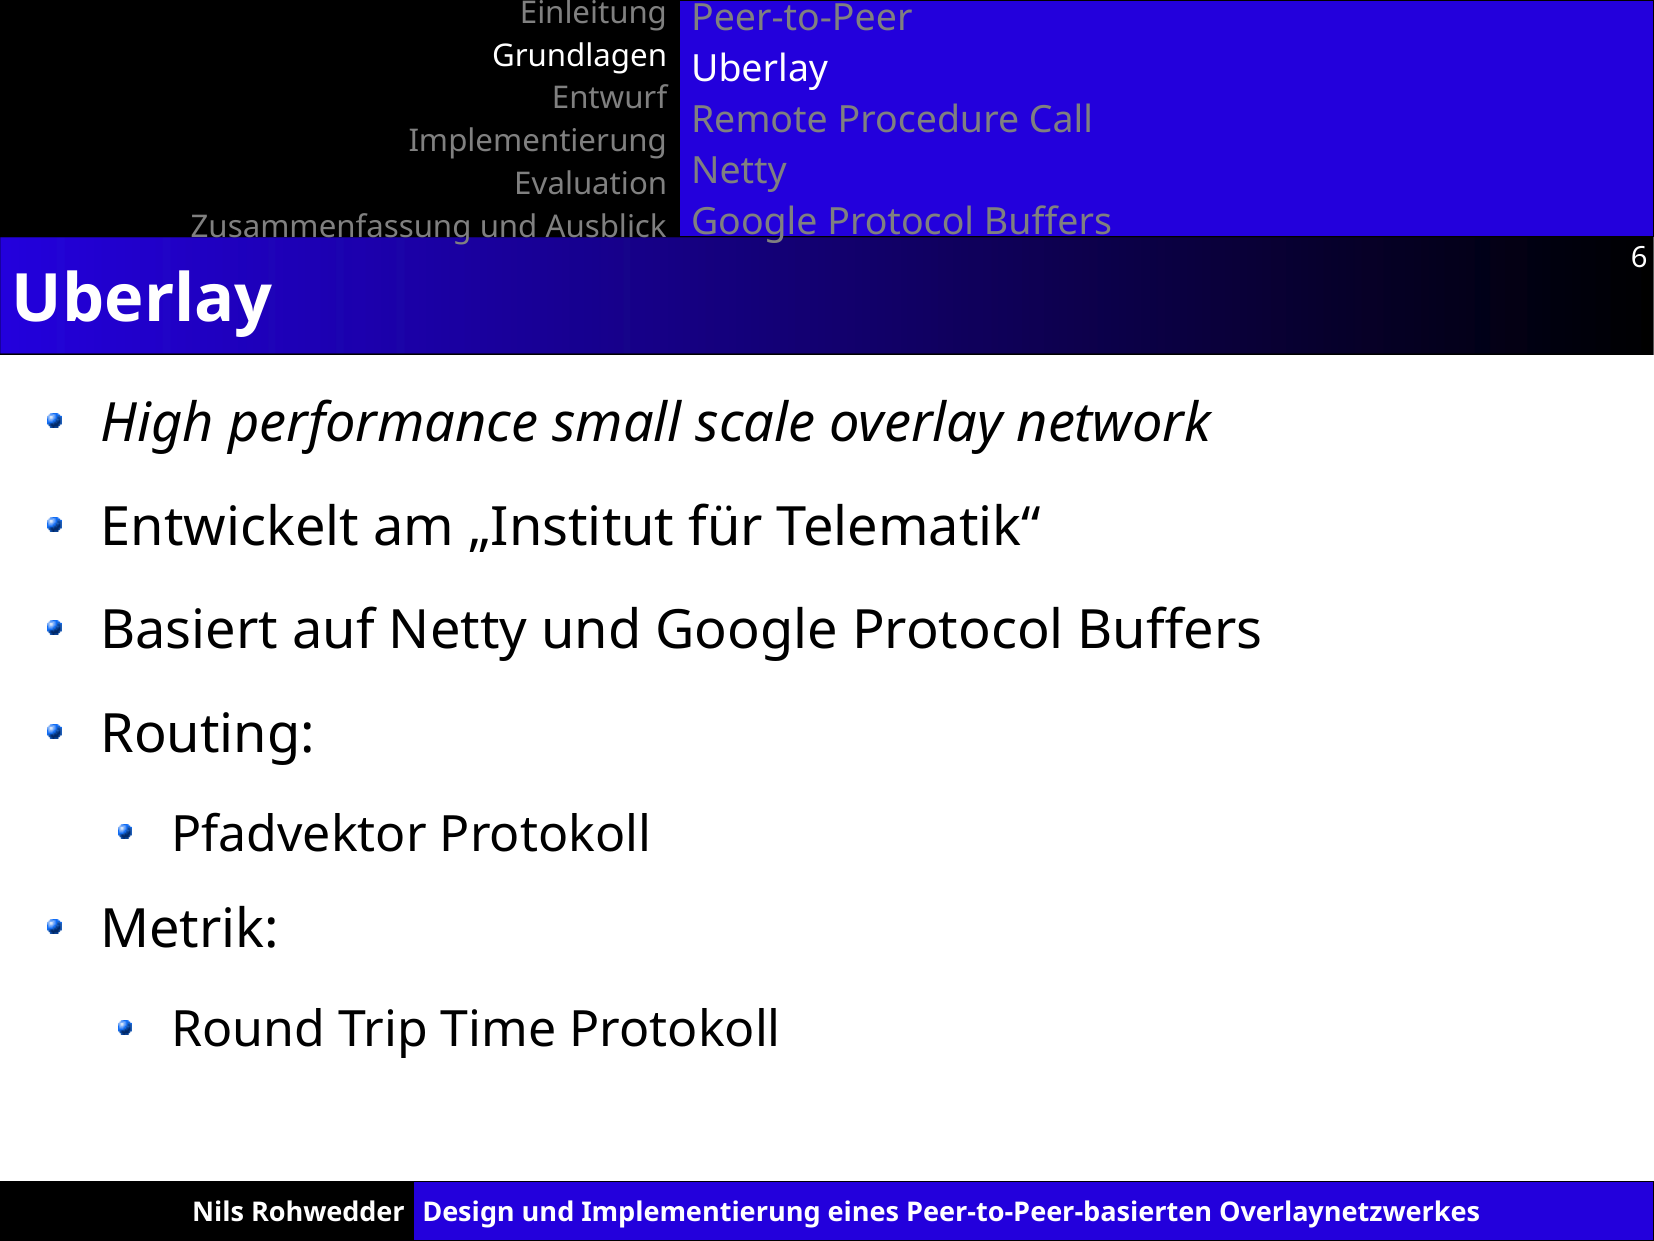

# Uberlay
6
High performance small scale overlay network
Entwickelt am „Institut für Telematik“
Basiert auf Netty und Google Protocol Buffers
Routing:
Pfadvektor Protokoll
Metrik:
Round Trip Time Protokoll